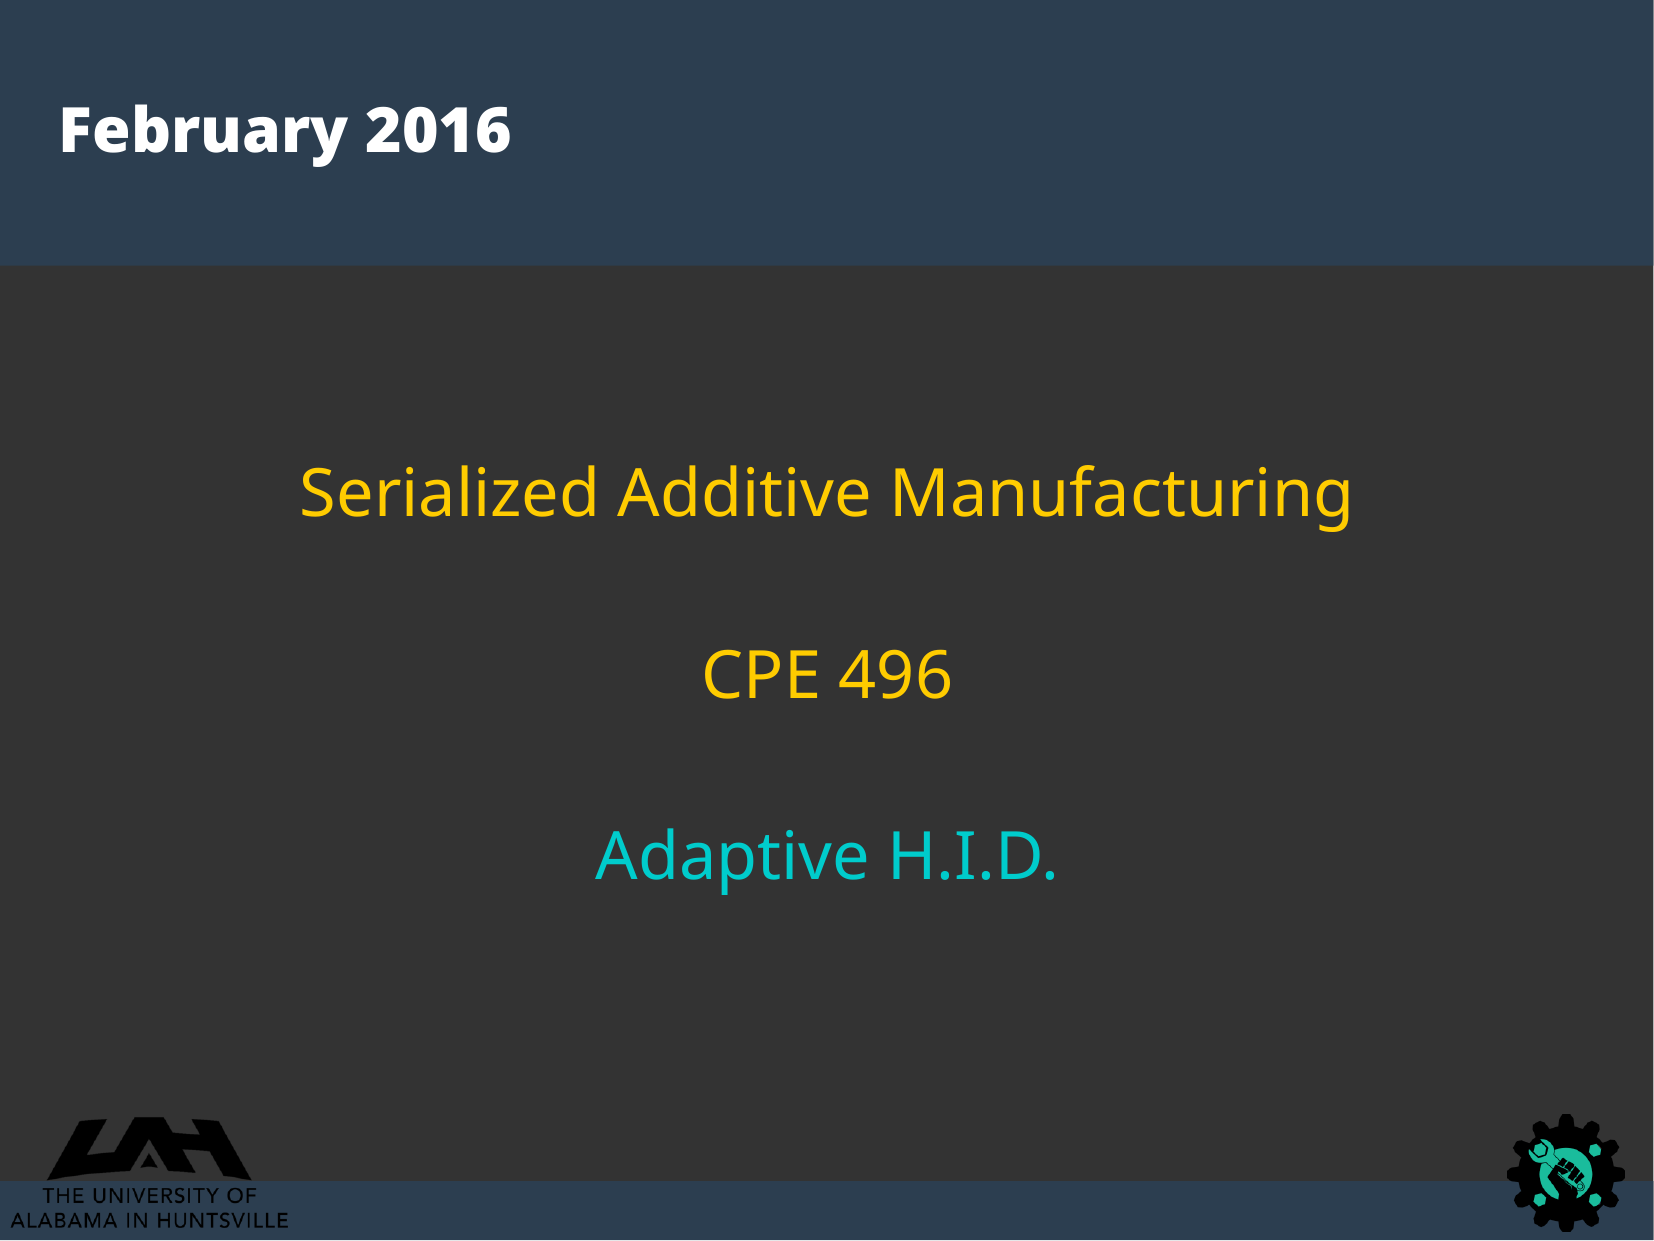

# February 2016
Serialized Additive Manufacturing
CPE 496
Adaptive H.I.D.